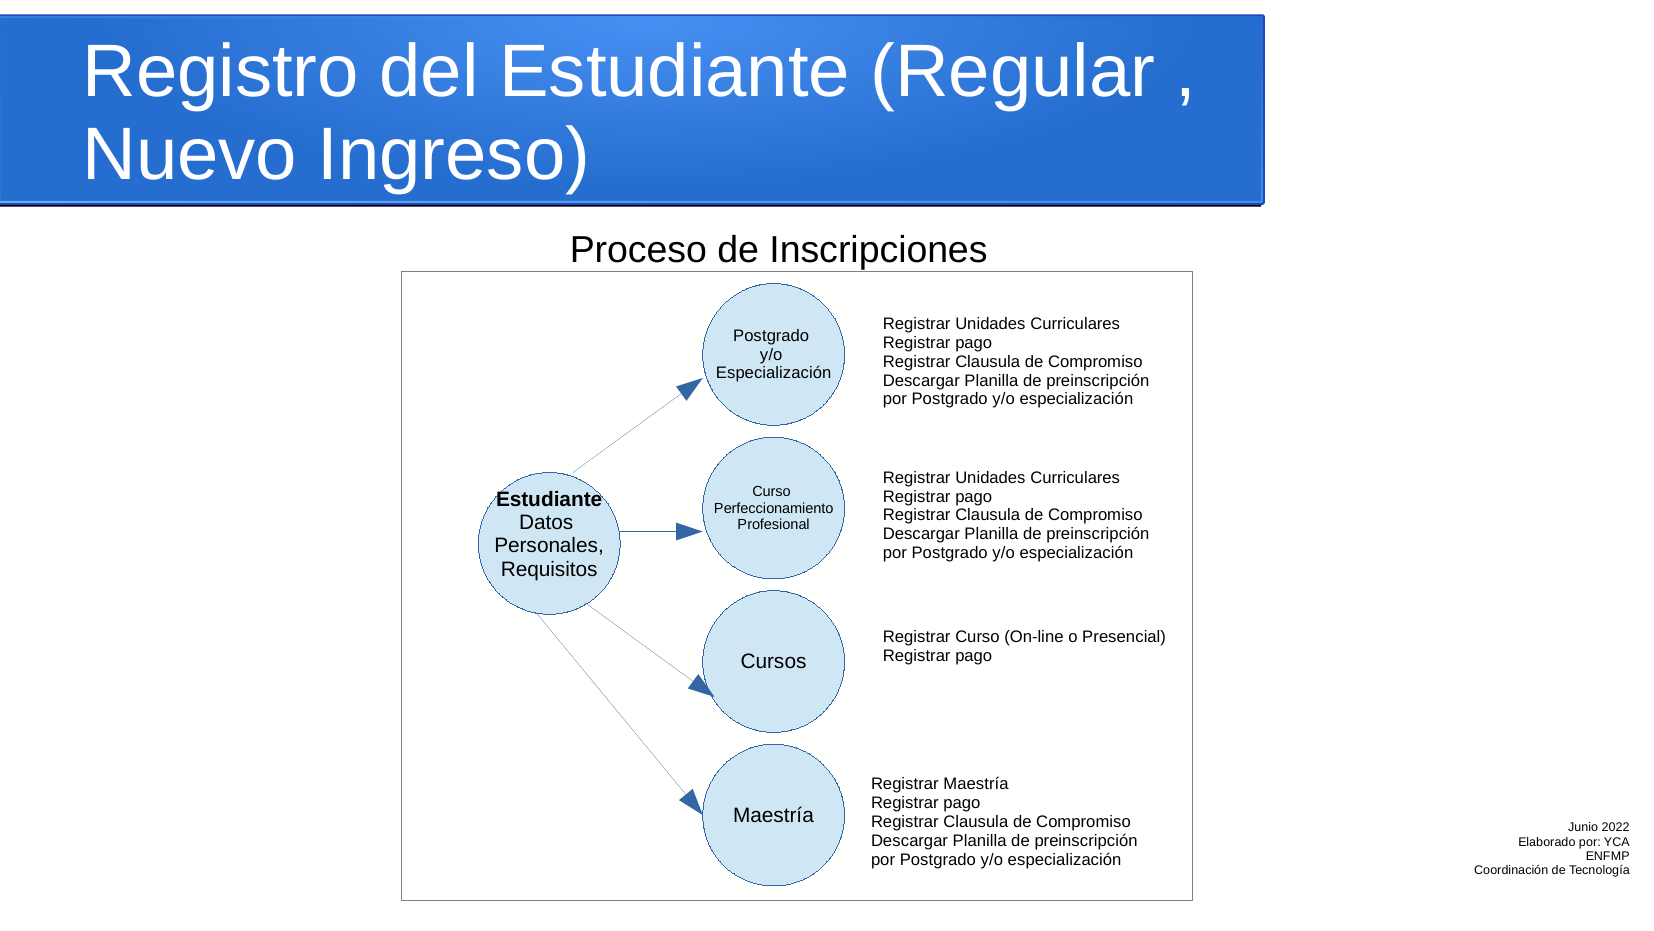

# Registro del Estudiante (Regular , Nuevo Ingreso)
Proceso de Inscripciones
Postgrado
y/o
Especialización
Registrar Unidades Curriculares
Registrar pago
Registrar Clausula de Compromiso
Descargar Planilla de preinscripción
por Postgrado y/o especialización
Curso
Perfeccionamiento
Profesional
Registrar Unidades Curriculares
Registrar pago
Registrar Clausula de Compromiso
Descargar Planilla de preinscripción
por Postgrado y/o especialización
Estudiante
Datos
Personales,
Requisitos
Cursos
Registrar Curso (On-line o Presencial)
Registrar pago
Maestría
Registrar Maestría
Registrar pago
Registrar Clausula de Compromiso
Descargar Planilla de preinscripción
por Postgrado y/o especialización
Junio 2022
Elaborado por: YCA
ENFMP
Coordinación de Tecnología